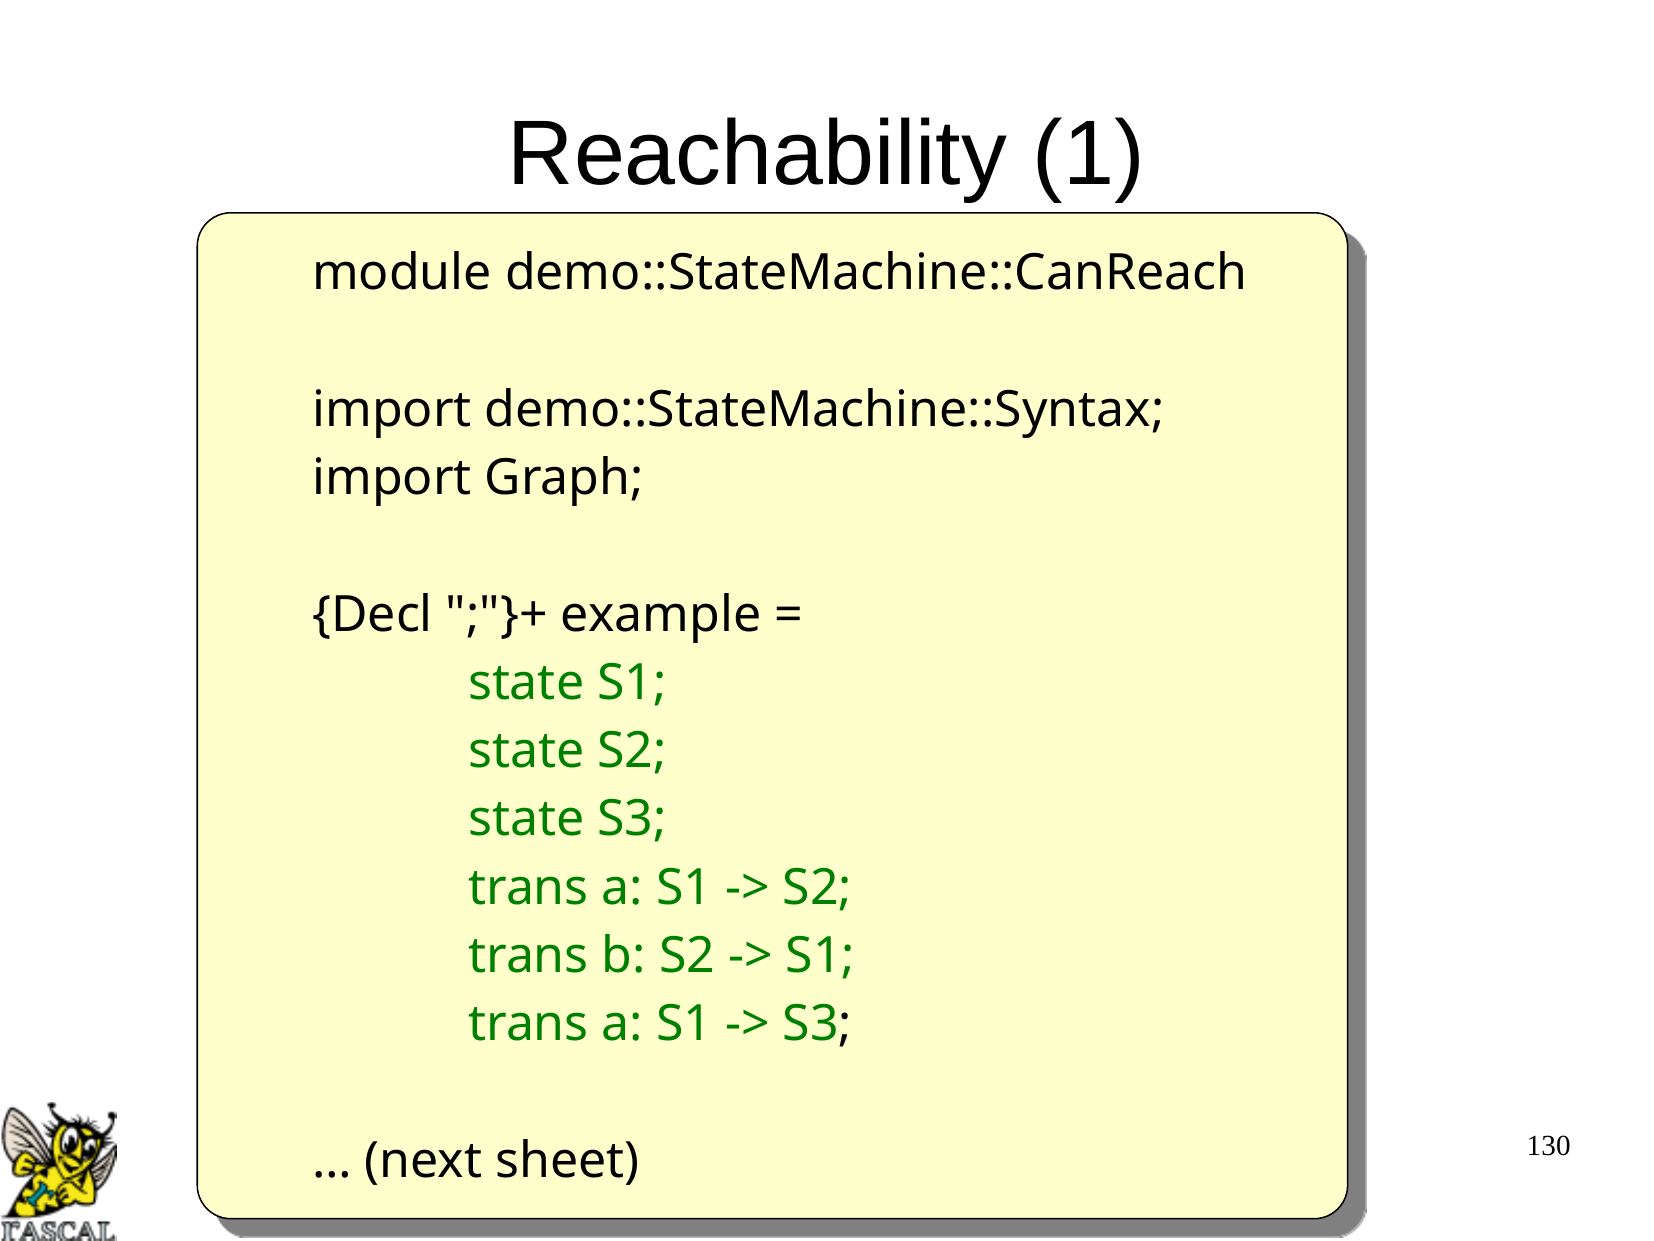

# Reachability (1)
module demo::StateMachine::CanReach
import demo::StateMachine::Syntax;
import Graph;
{Decl ";"}+ example =
 state S1;
 state S2;
 state S3;
 trans a: S1 -> S2;
 trans b: S2 -> S1;
 trans a: S1 -> S3;
… (next sheet)
130